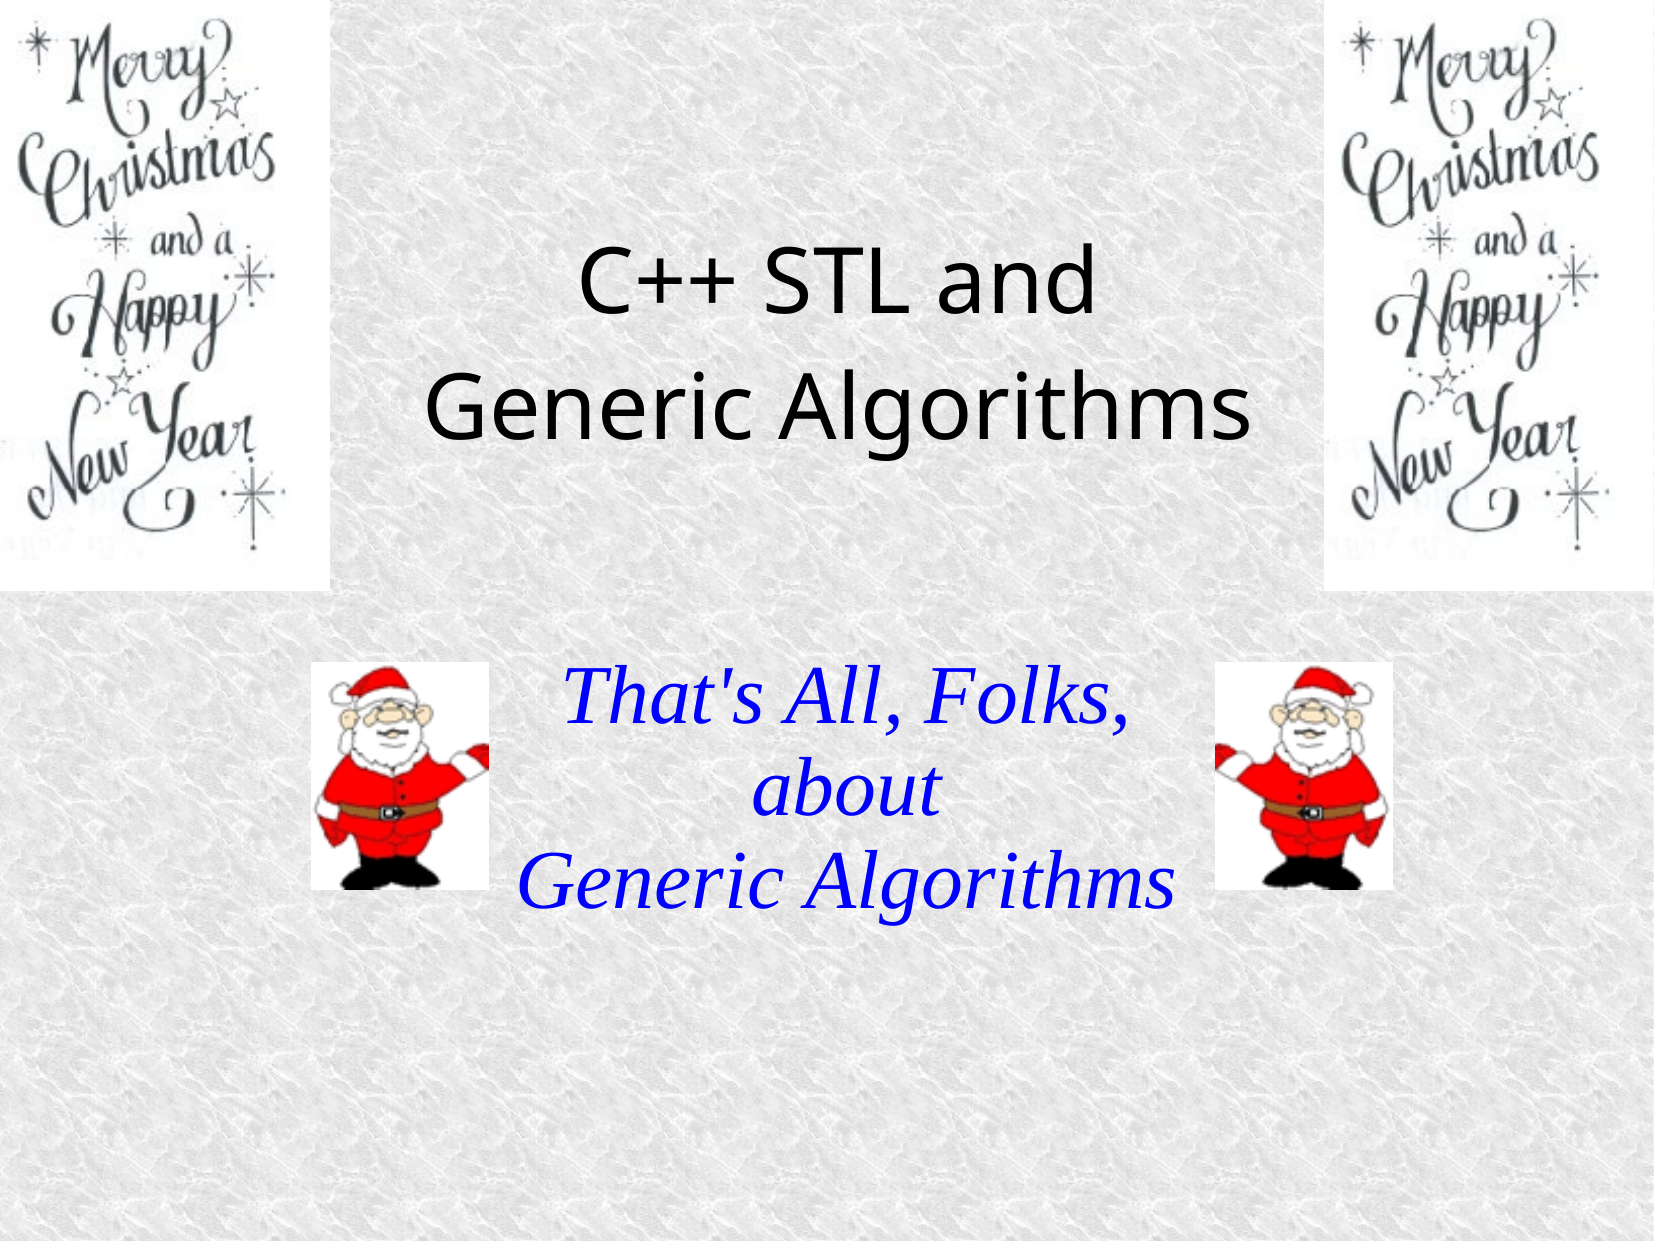

50
# C++ STL and Generic Algorithms
That's All, Folks,
about
Generic Algorithms